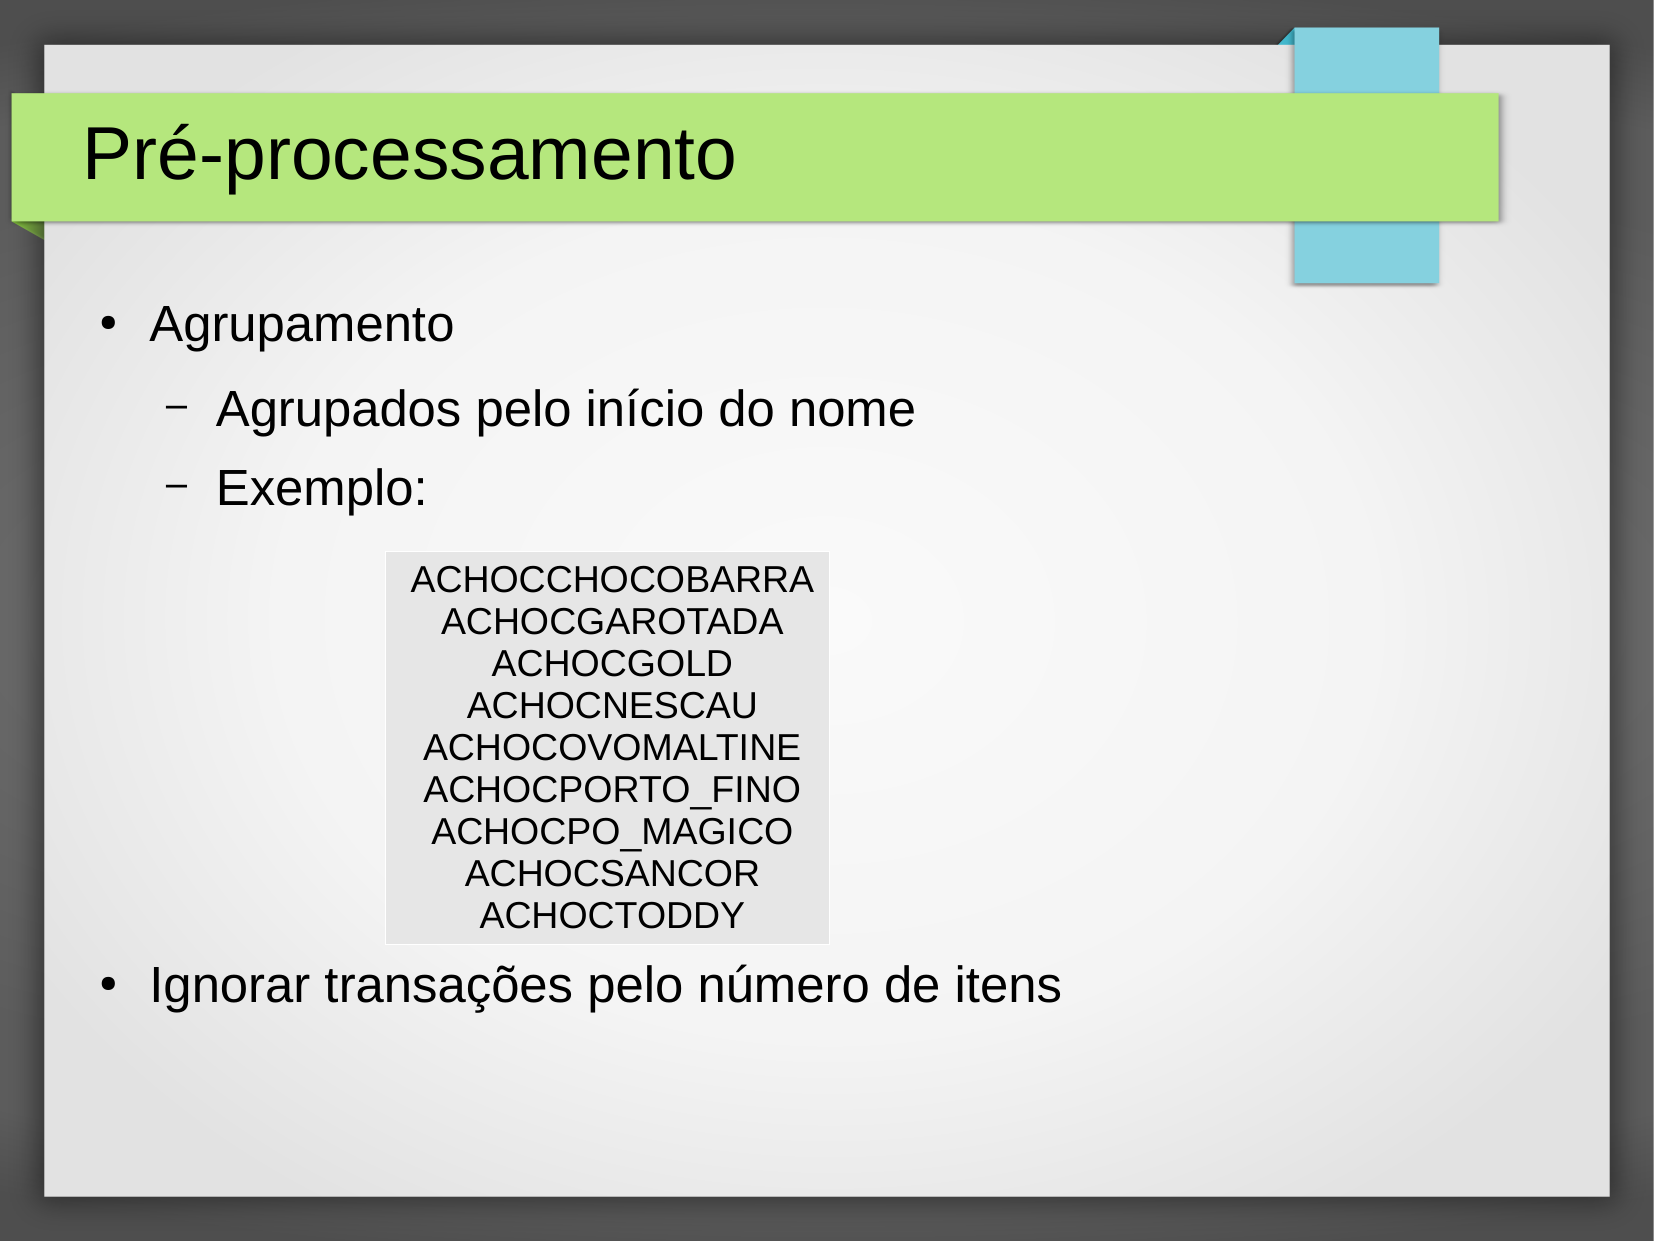

# Pré-processamento
Agrupamento
Agrupados pelo início do nome
Exemplo:
Ignorar transações pelo número de itens
| ACHOCCHOCOBARRA ACHOCGAROTADA ACHOCGOLD ACHOCNESCAU ACHOCOVOMALTINE ACHOCPORTO\_FINO ACHOCPO\_MAGICO ACHOCSANCOR ACHOCTODDY |
| --- |